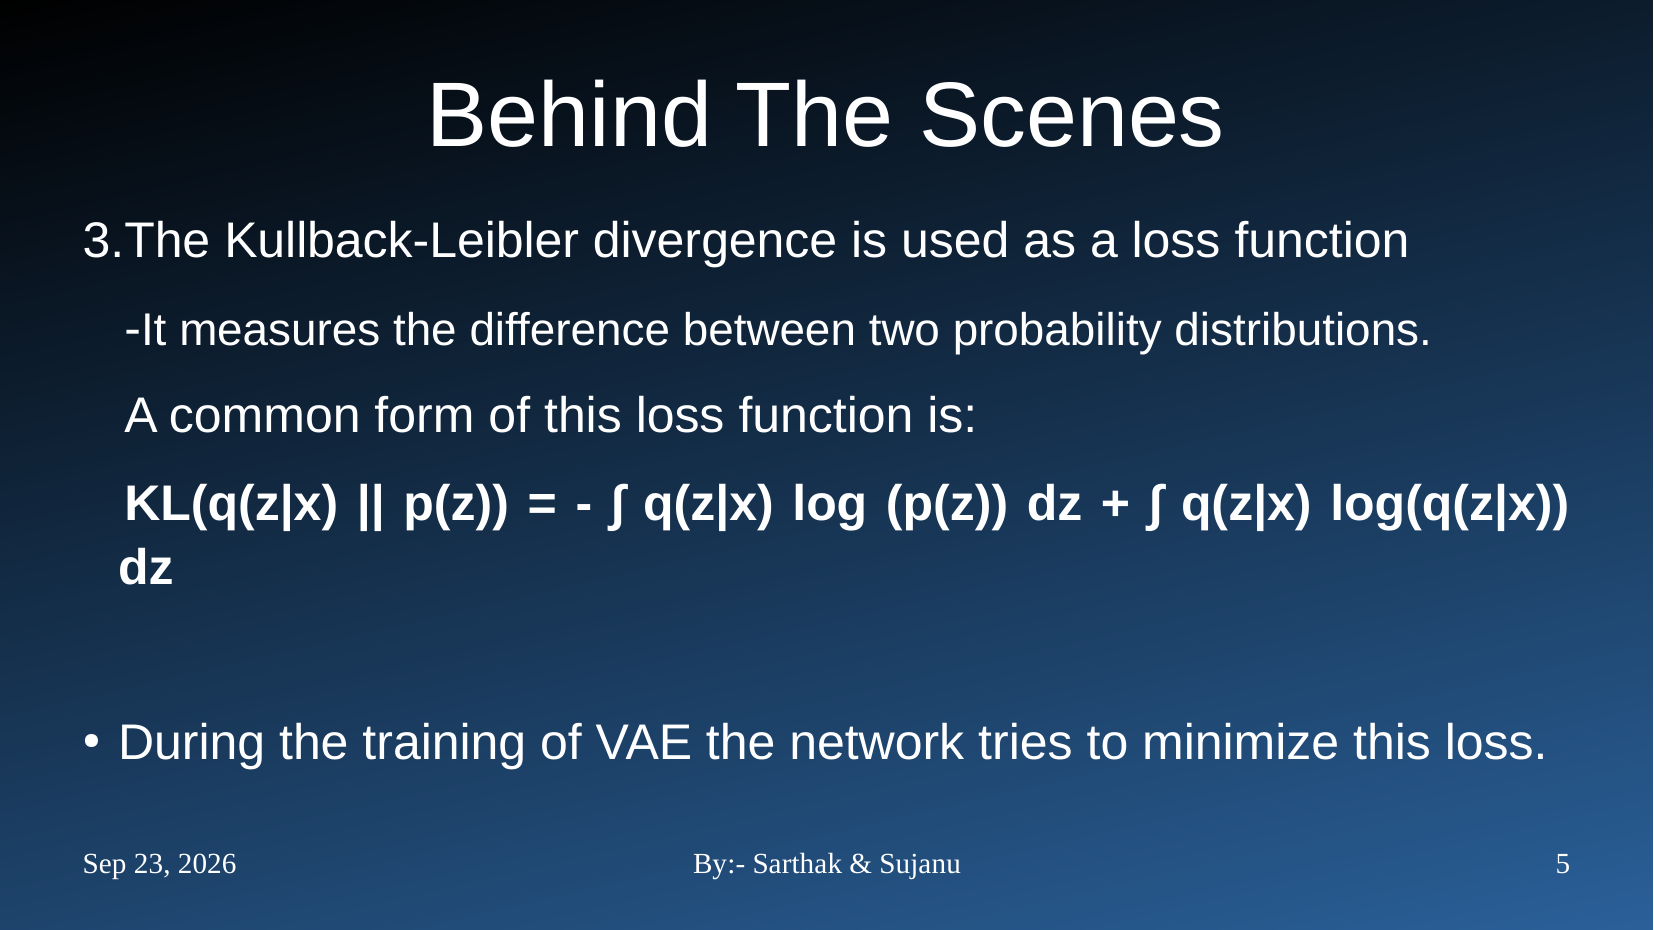

# Behind The Scenes
The Kullback-Leibler divergence is used as a loss function
-It measures the difference between two probability distributions.
A common form of this loss function is:
KL(q(z|x) || p(z)) = - ∫ q(z|x) log (p(z)) dz + ∫ q(z|x) log(q(z|x)) dz
During the training of VAE the network tries to minimize this loss.
By:- Sarthak & Sujanu
5